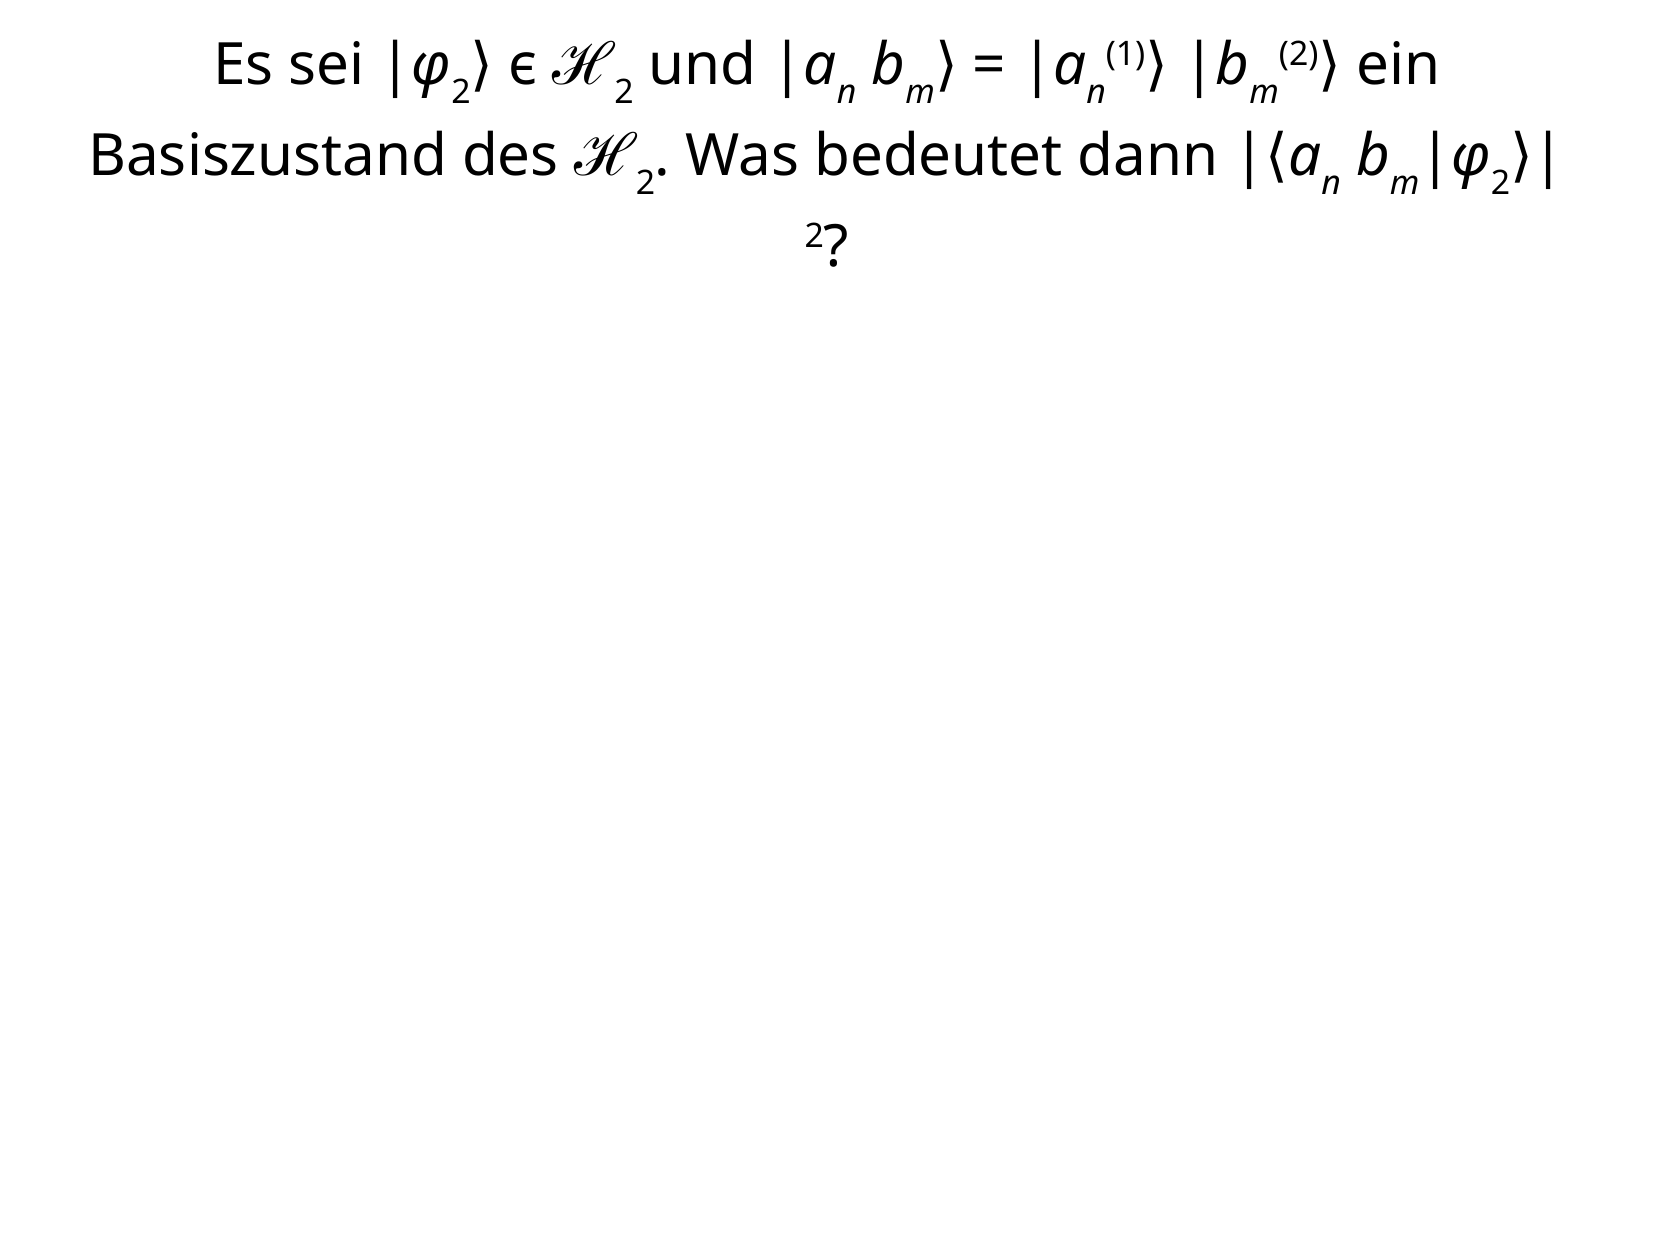

# Es sei |φ2⟩ ϵ ℋ2 und |an bm⟩ = |an(1)⟩ |bm(2)⟩ ein Basiszustand des ℋ2. Was bedeutet dann |⟨an bm|φ2⟩|2?